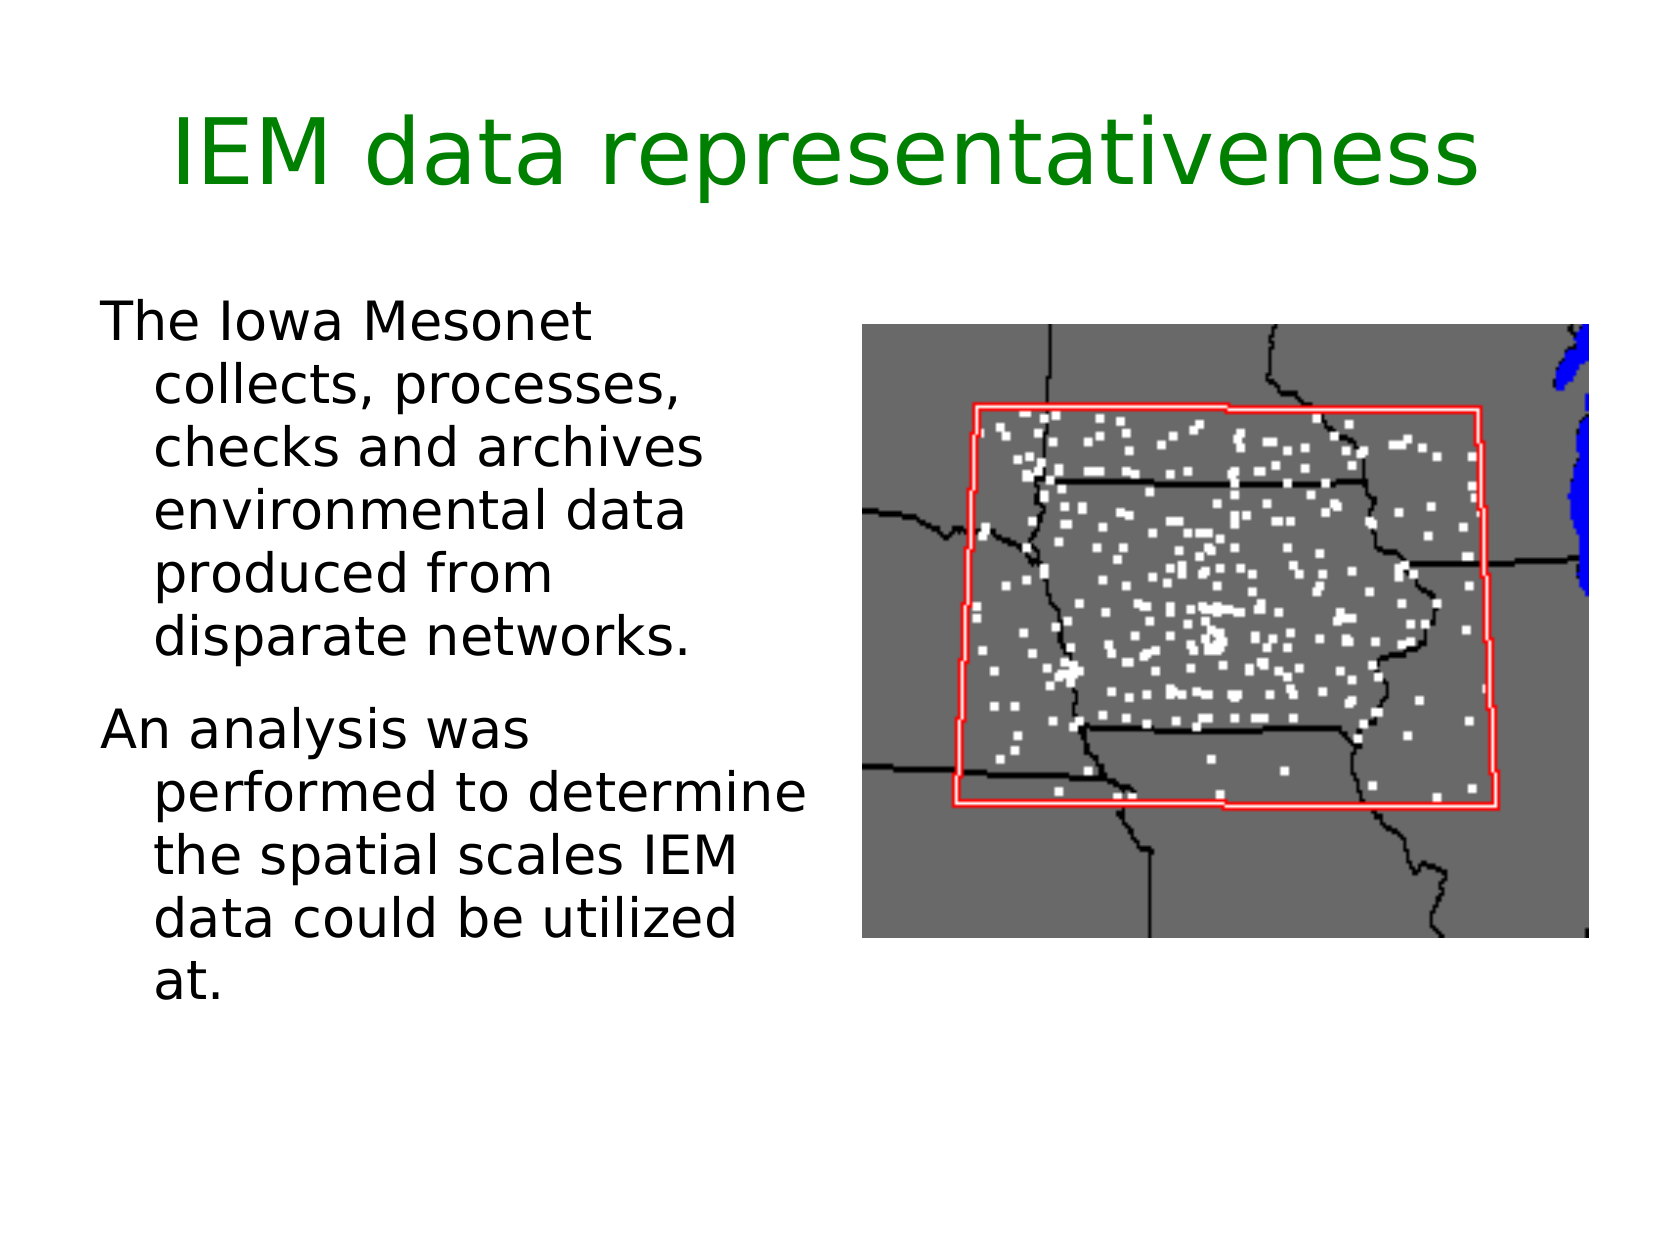

# IEM data representativeness
The Iowa Mesonet collects, processes, checks and archives environmental data produced from disparate networks.
An analysis was performed to determine the spatial scales IEM data could be utilized at.